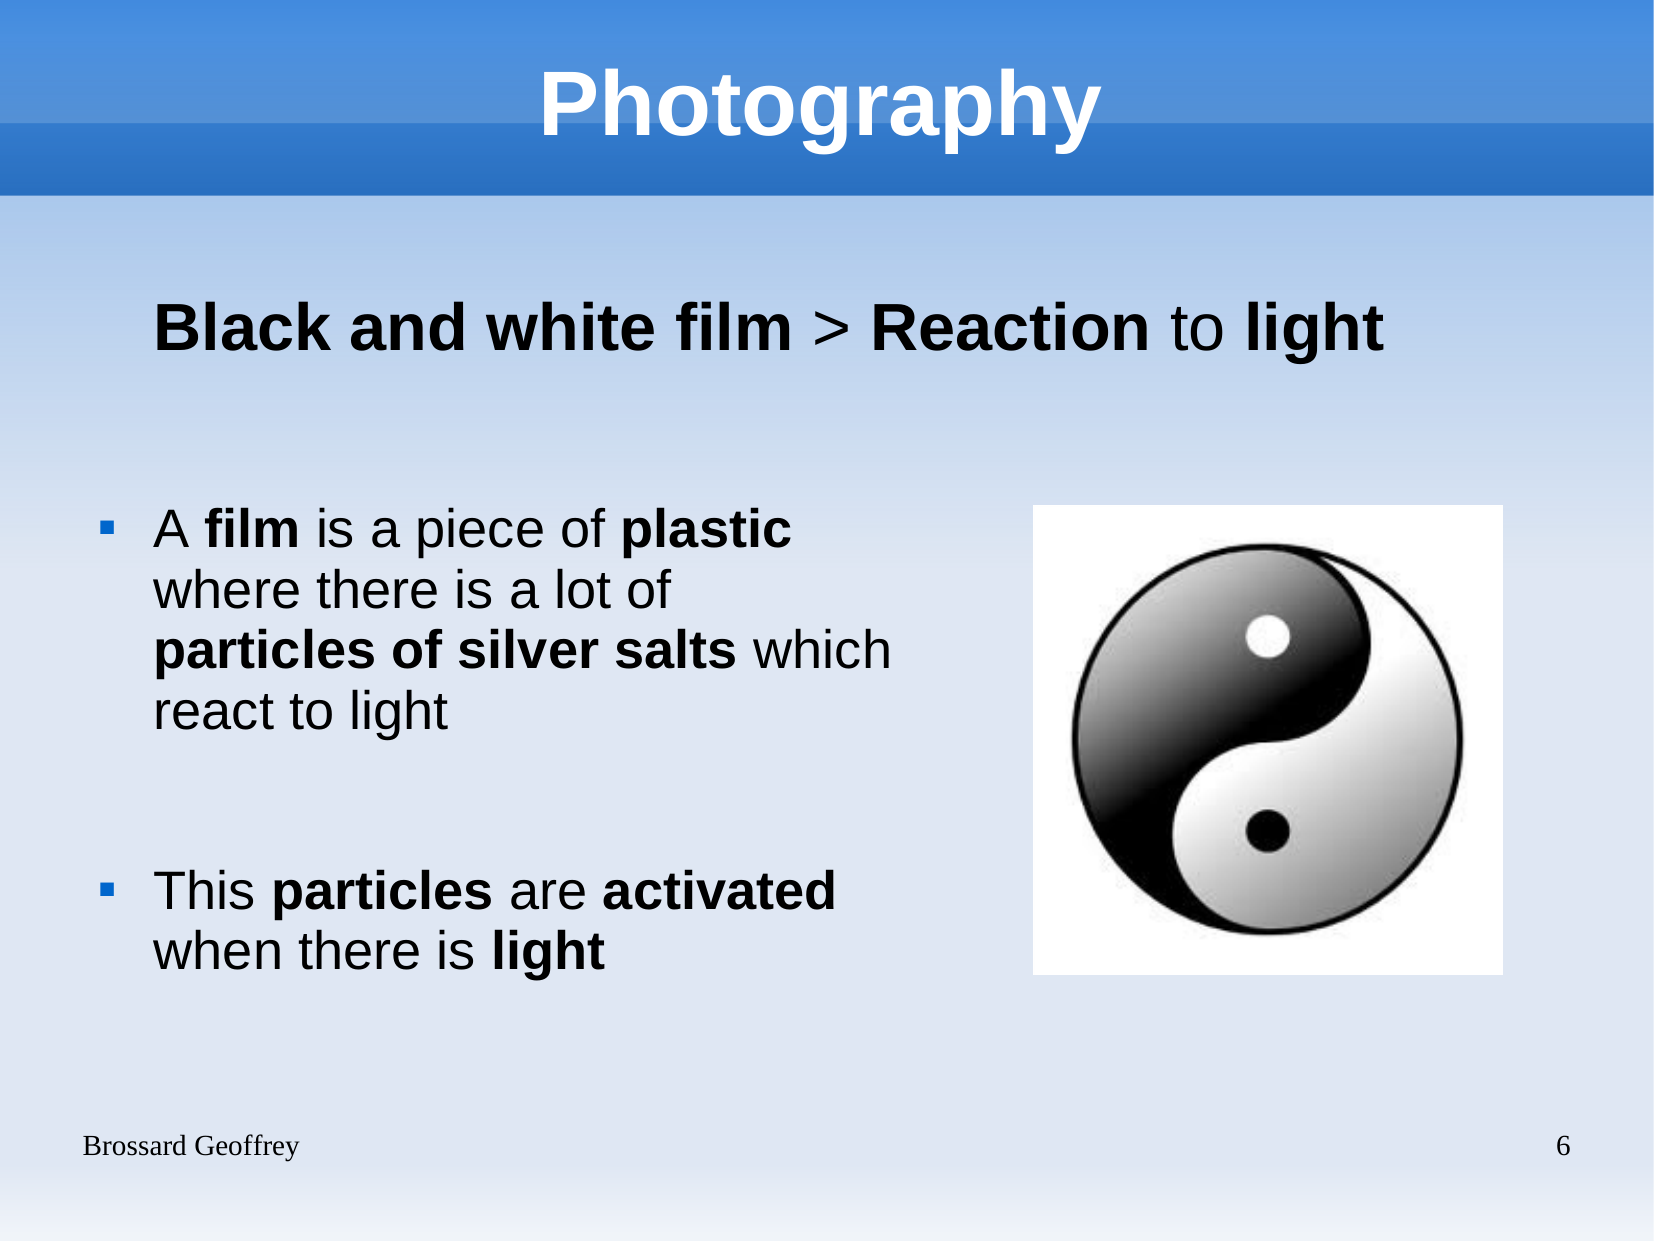

# Photography
Black and white film > Reaction to light
A film is a piece of plastic
where there is a lot of
particles of silver salts which
react to light
This particles are activated
when there is light
Brossard Geoffrey
6